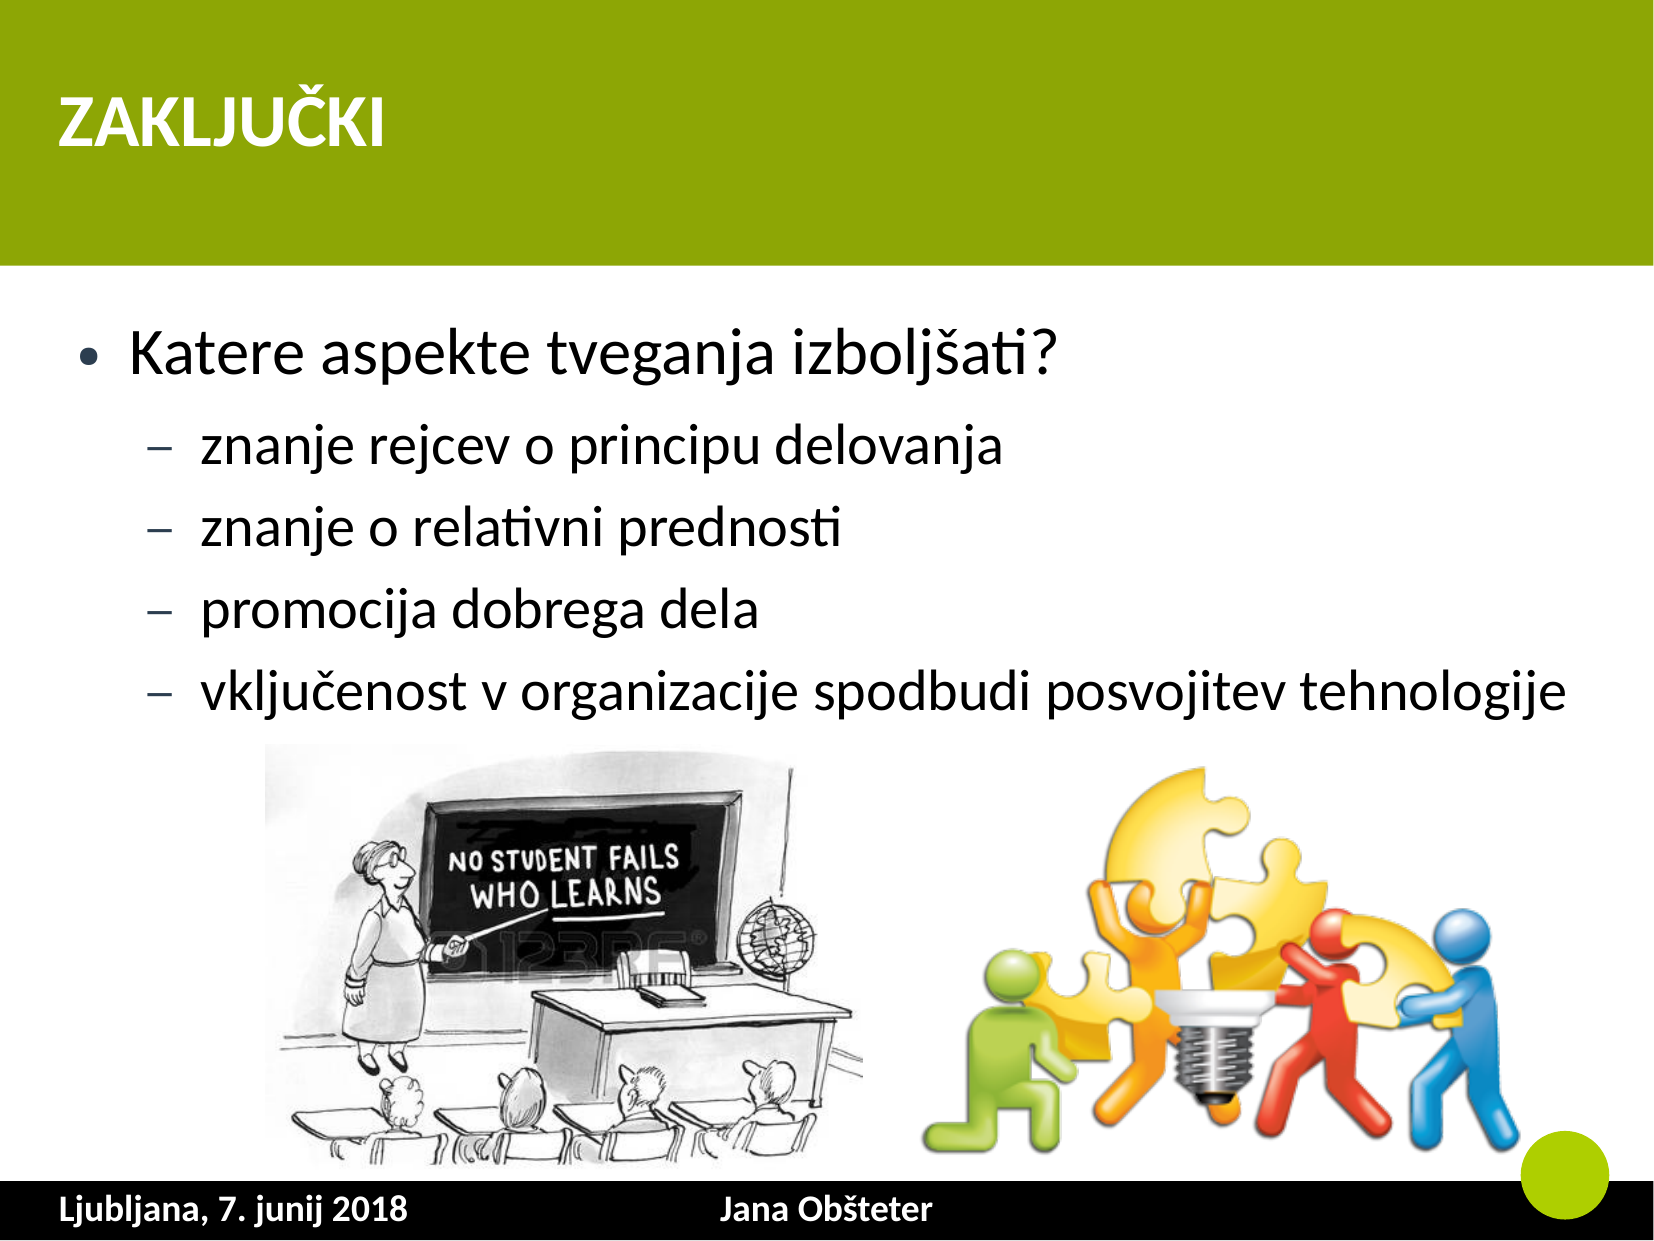

ZAKLJUČKI
# Katere aspekte tveganja izboljšati?
znanje rejcev o principu delovanja
znanje o relativni prednosti
promocija dobrega dela
vključenost v organizacije spodbudi posvojitev tehnologije